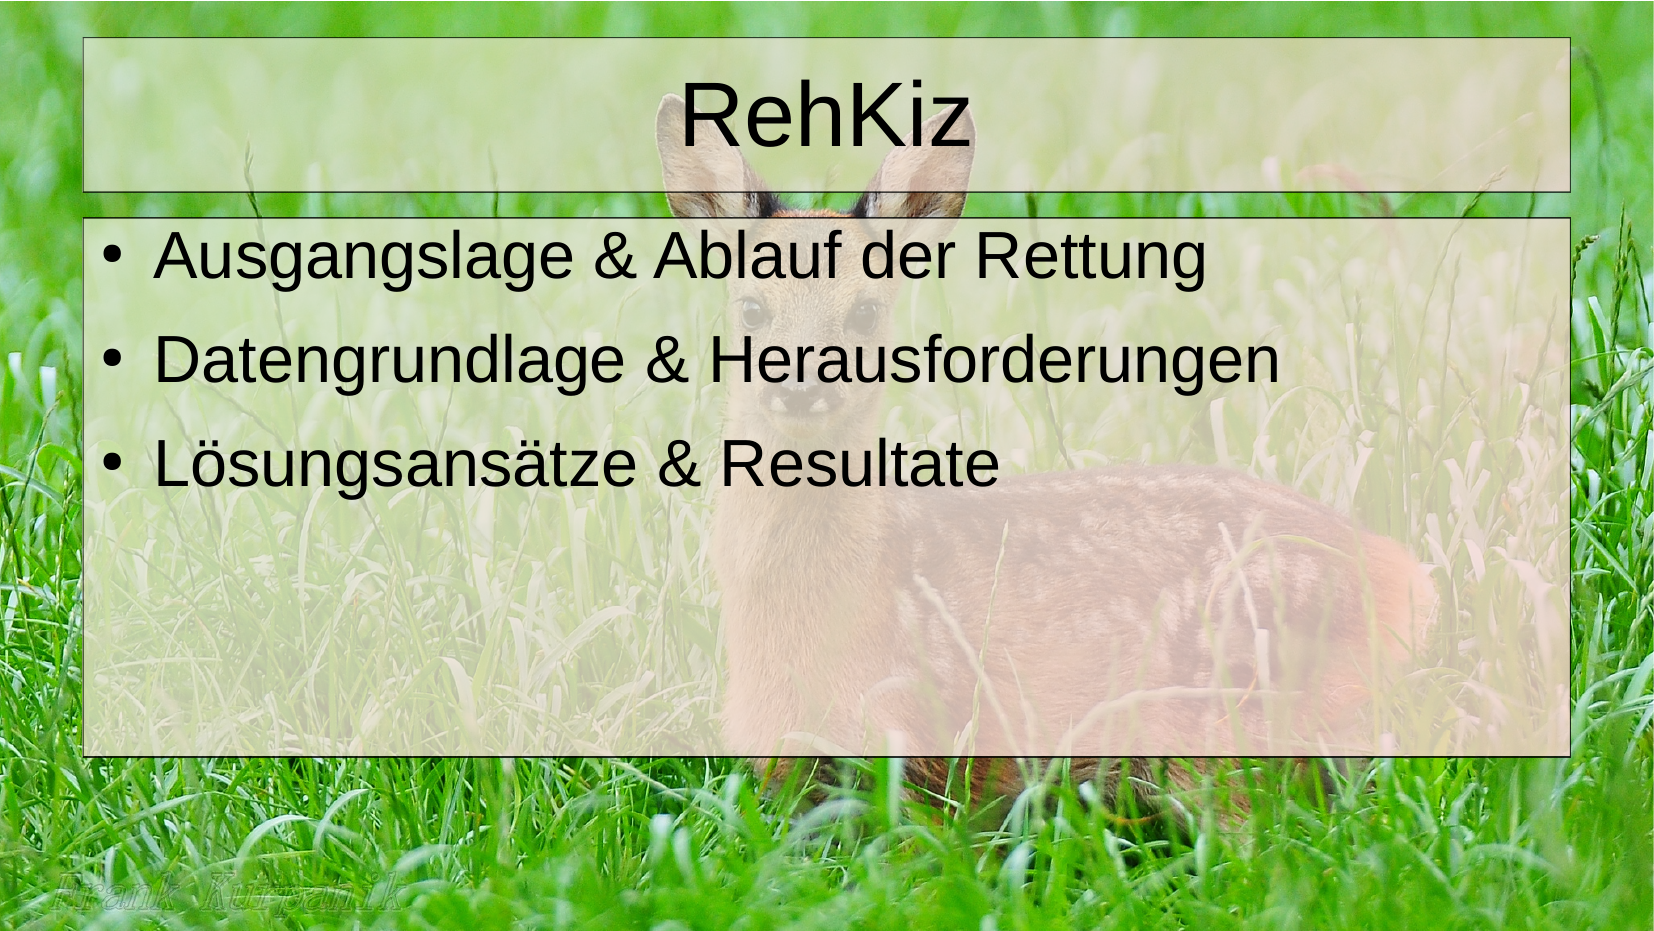

# RehKiz
Ausgangslage & Ablauf der Rettung
Datengrundlage & Herausforderungen
Lösungsansätze & Resultate